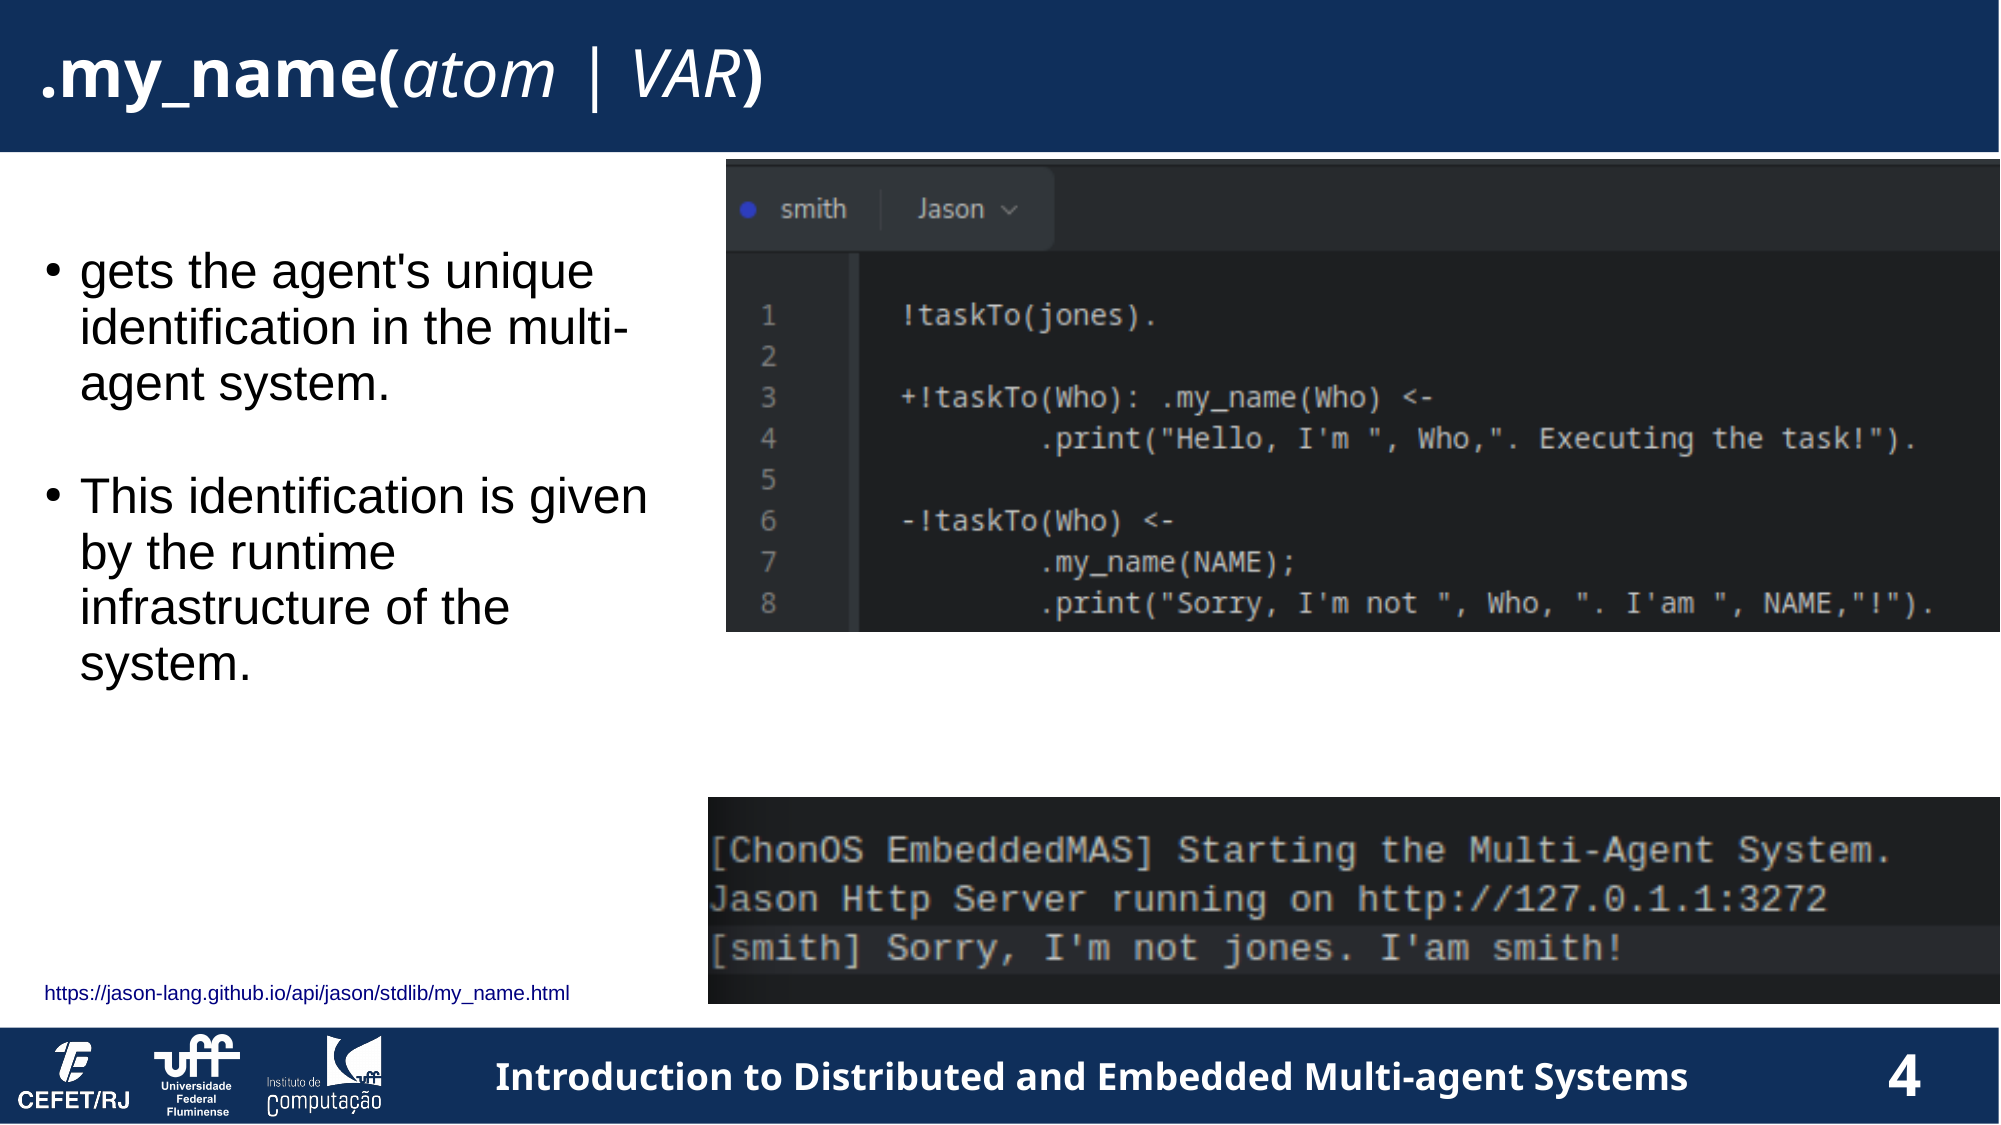

.my_name(atom | VAR)
gets the agent's unique identification in the multi-agent system.
This identification is given by the runtime infrastructure of the system.
https://jason-lang.github.io/api/jason/stdlib/my_name.html